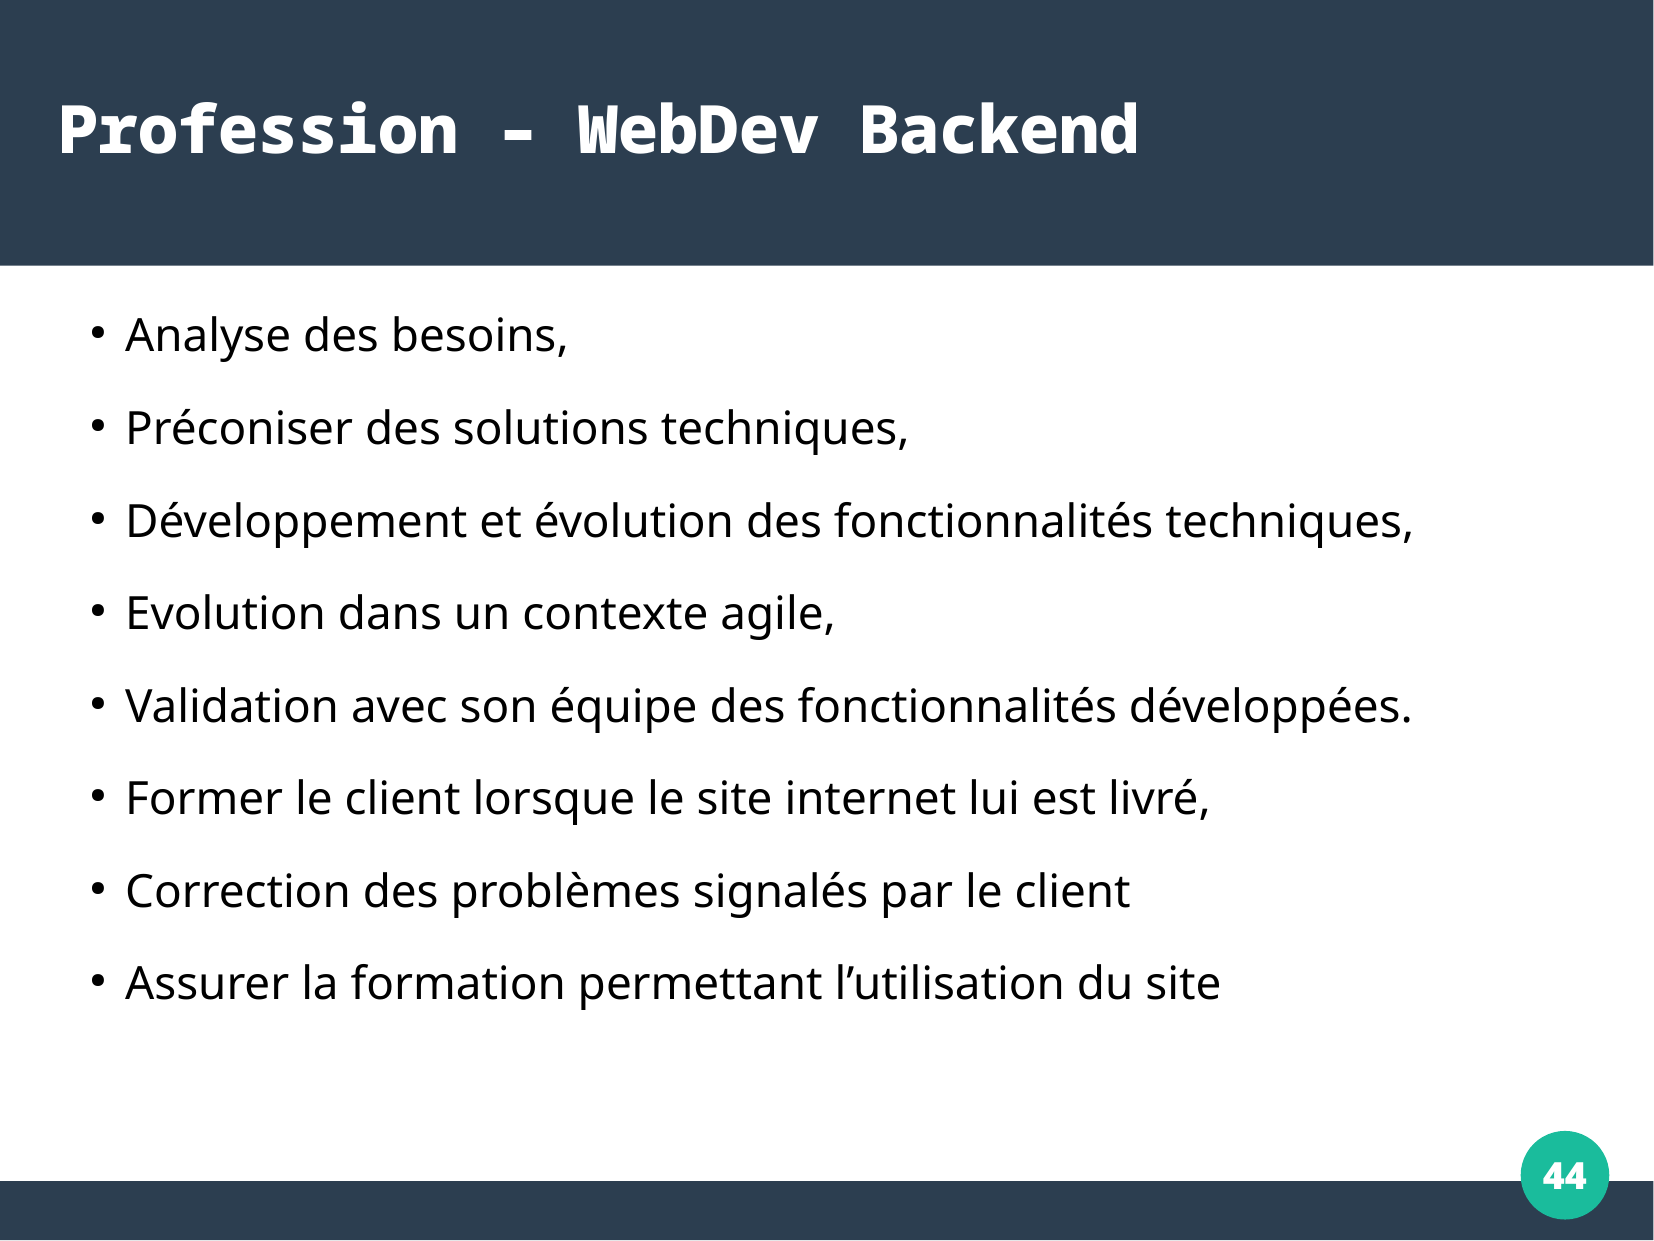

# Profession – WebDev Backend
Analyse des besoins,
Préconiser des solutions techniques,
Développement et évolution des fonctionnalités techniques,
Evolution dans un contexte agile,
Validation avec son équipe des fonctionnalités développées.
Former le client lorsque le site internet lui est livré,
Correction des problèmes signalés par le client
Assurer la formation permettant l’utilisation du site
44